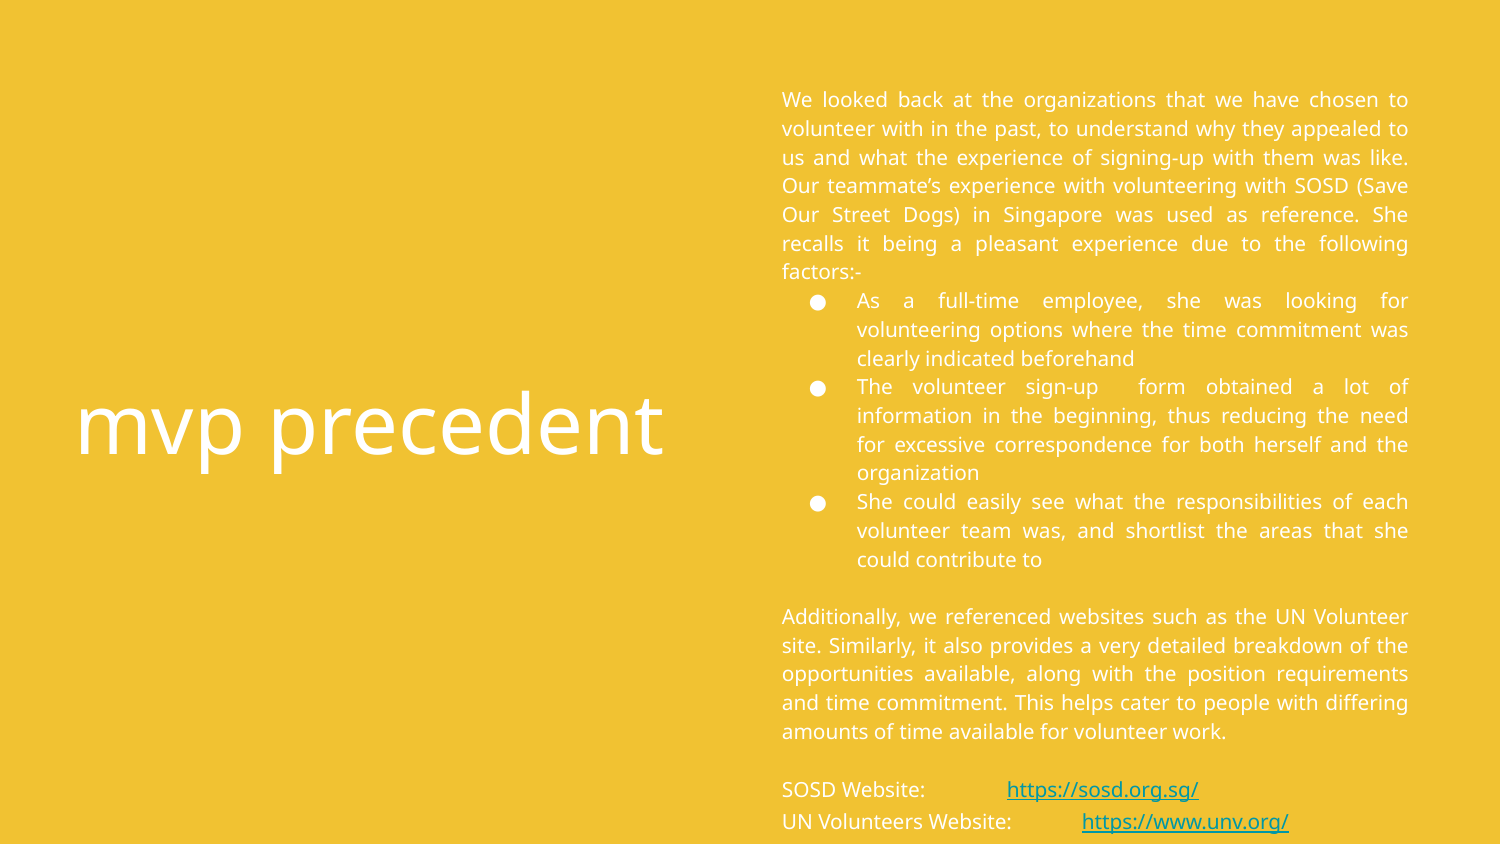

We looked back at the organizations that we have chosen to volunteer with in the past, to understand why they appealed to us and what the experience of signing-up with them was like. Our teammate’s experience with volunteering with SOSD (Save Our Street Dogs) in Singapore was used as reference. She recalls it being a pleasant experience due to the following factors:-
As a full-time employee, she was looking for volunteering options where the time commitment was clearly indicated beforehand
The volunteer sign-up form obtained a lot of information in the beginning, thus reducing the need for excessive correspondence for both herself and the organization
She could easily see what the responsibilities of each volunteer team was, and shortlist the areas that she could contribute to
Additionally, we referenced websites such as the UN Volunteer site. Similarly, it also provides a very detailed breakdown of the opportunities available, along with the position requirements and time commitment. This helps cater to people with differing amounts of time available for volunteer work.
SOSD Website: 		https://sosd.org.sg/
UN Volunteers Website: 	https://www.unv.org/
mvp precedent